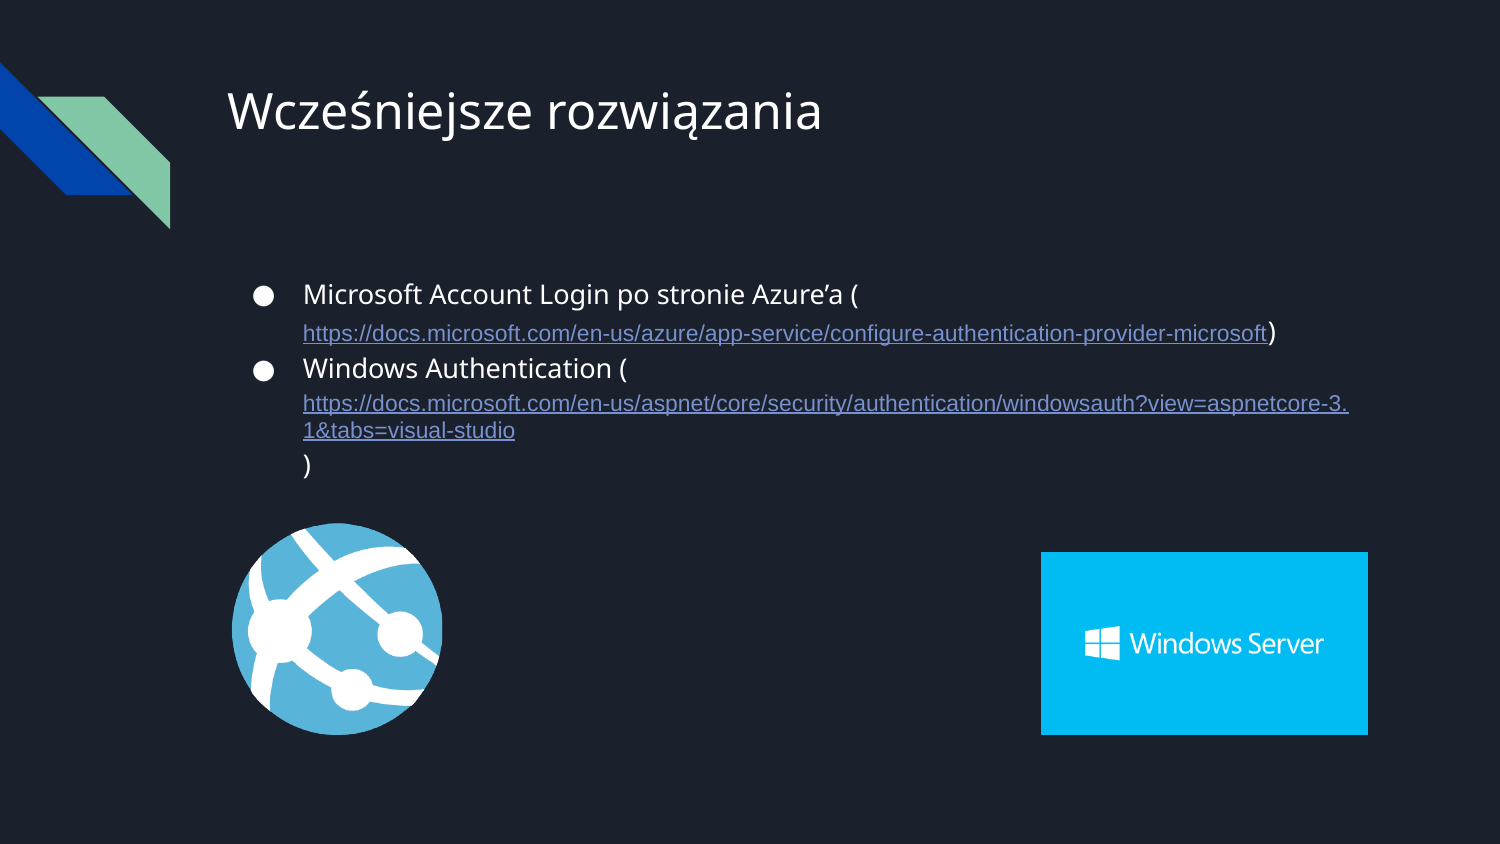

# Wcześniejsze rozwiązania
Microsoft Account Login po stronie Azure’a (https://docs.microsoft.com/en-us/azure/app-service/configure-authentication-provider-microsoft)
Windows Authentication (https://docs.microsoft.com/en-us/aspnet/core/security/authentication/windowsauth?view=aspnetcore-3.1&tabs=visual-studio)